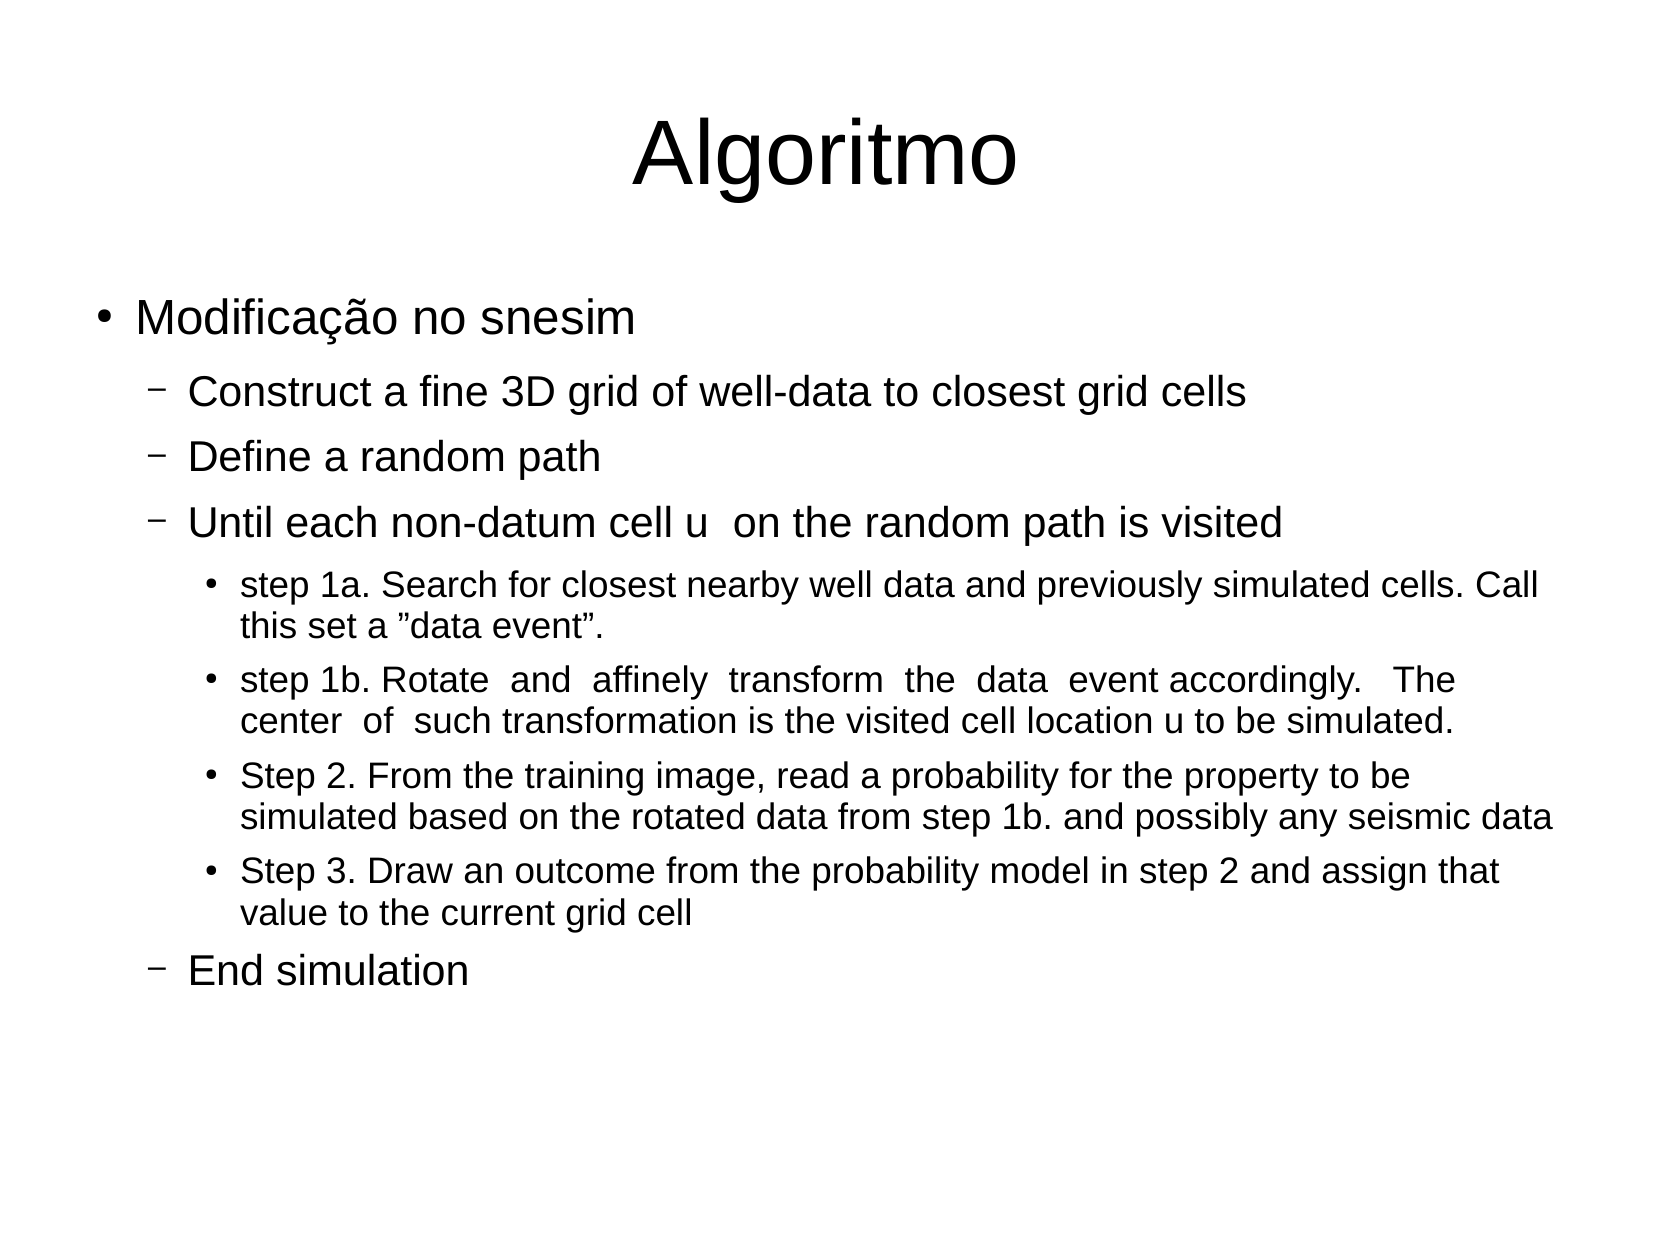

# Algoritmo
Modificação no snesim
Construct a fine 3D grid of well-data to closest grid cells
Define a random path
Until each non-datum cell u on the random path is visited
step 1a. Search for closest nearby well data and previously simulated cells. Call this set a ”data event”.
step 1b. Rotate and affinely transform the data event accordingly. The center of such transformation is the visited cell location u to be simulated.
Step 2. From the training image, read a probability for the property to be simulated based on the rotated data from step 1b. and possibly any seismic data
Step 3. Draw an outcome from the probability model in step 2 and assign that value to the current grid cell
End simulation